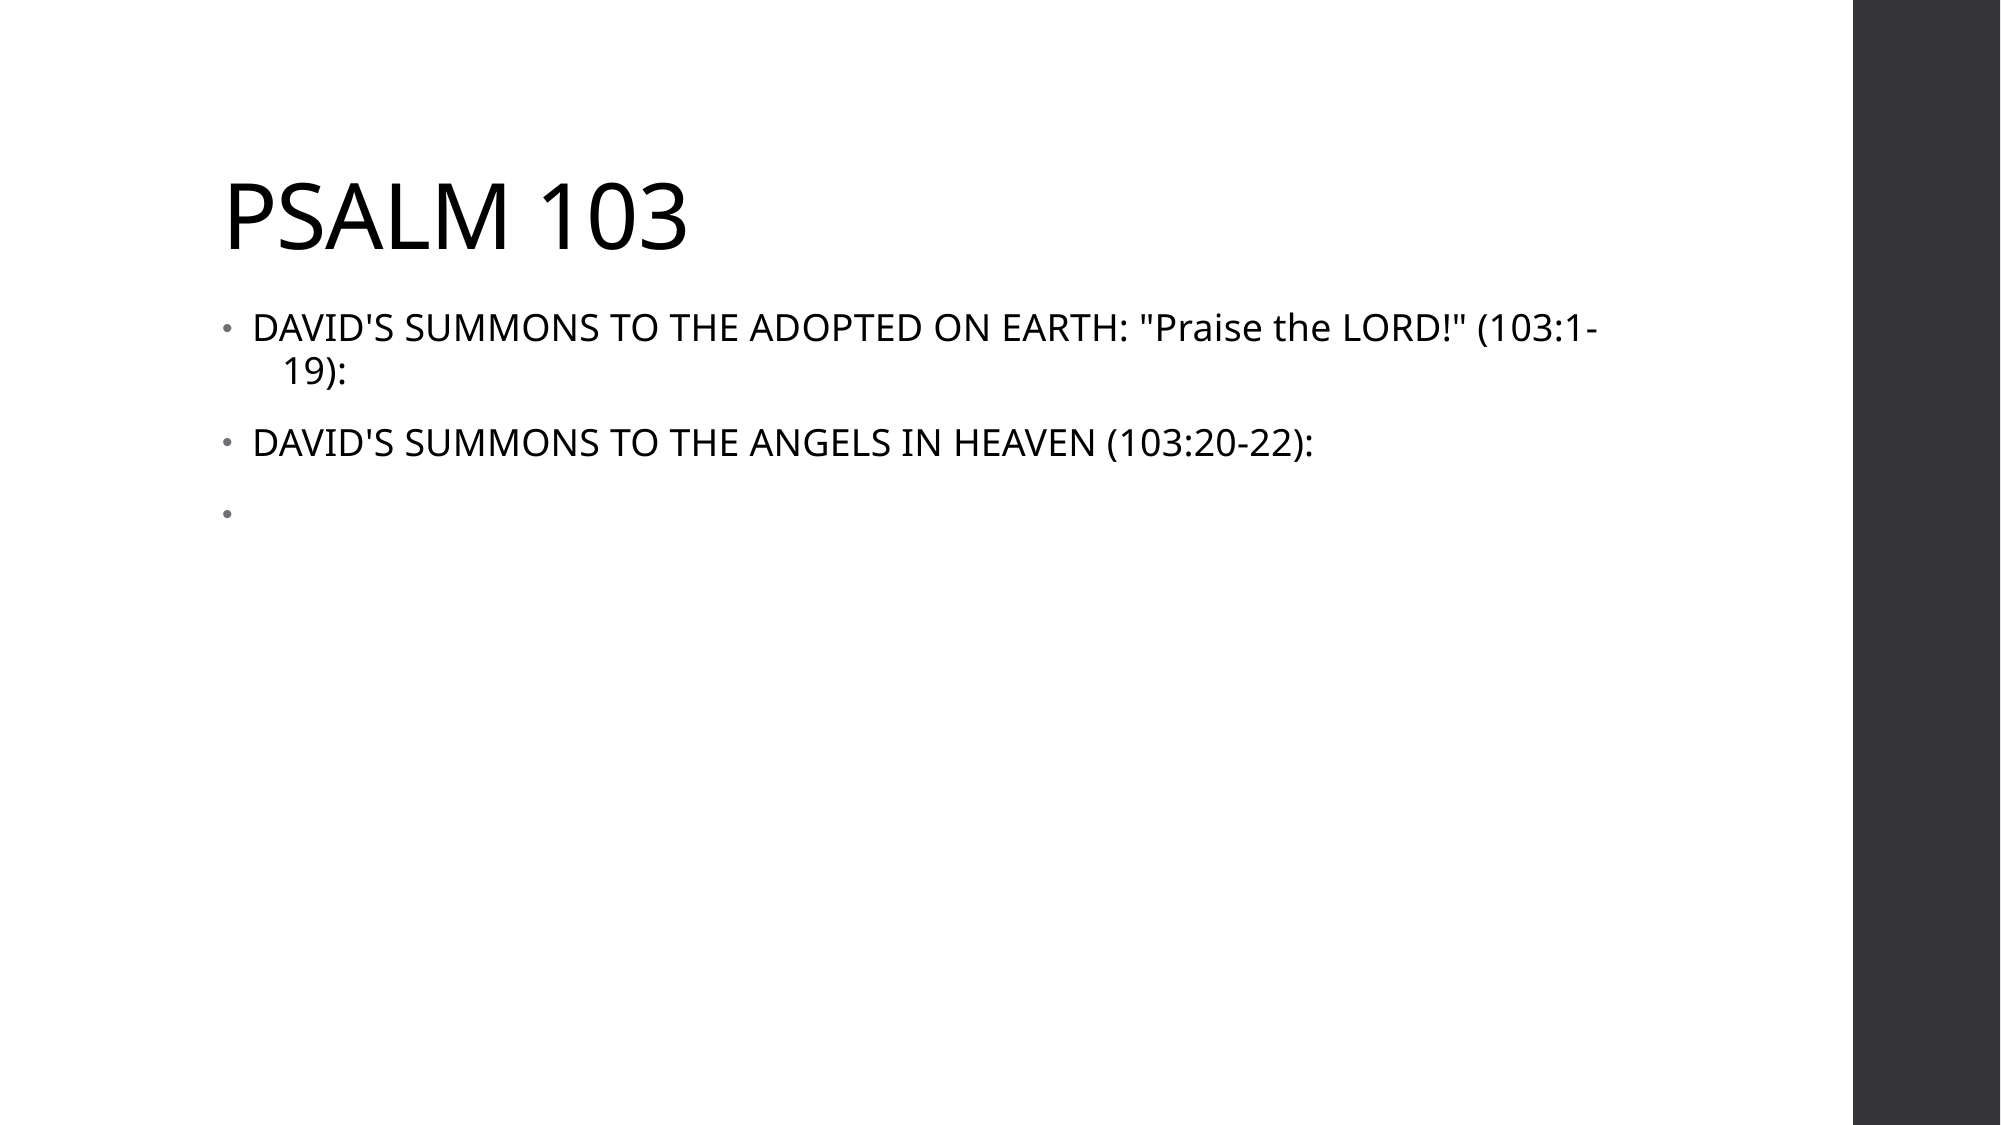

# PSALM 103
DAVID'S SUMMONS TO THE ADOPTED ON EARTH: "Praise the LORD!" (103:1-19):
DAVID'S SUMMONS TO THE ANGELS IN HEAVEN (103:20-22):